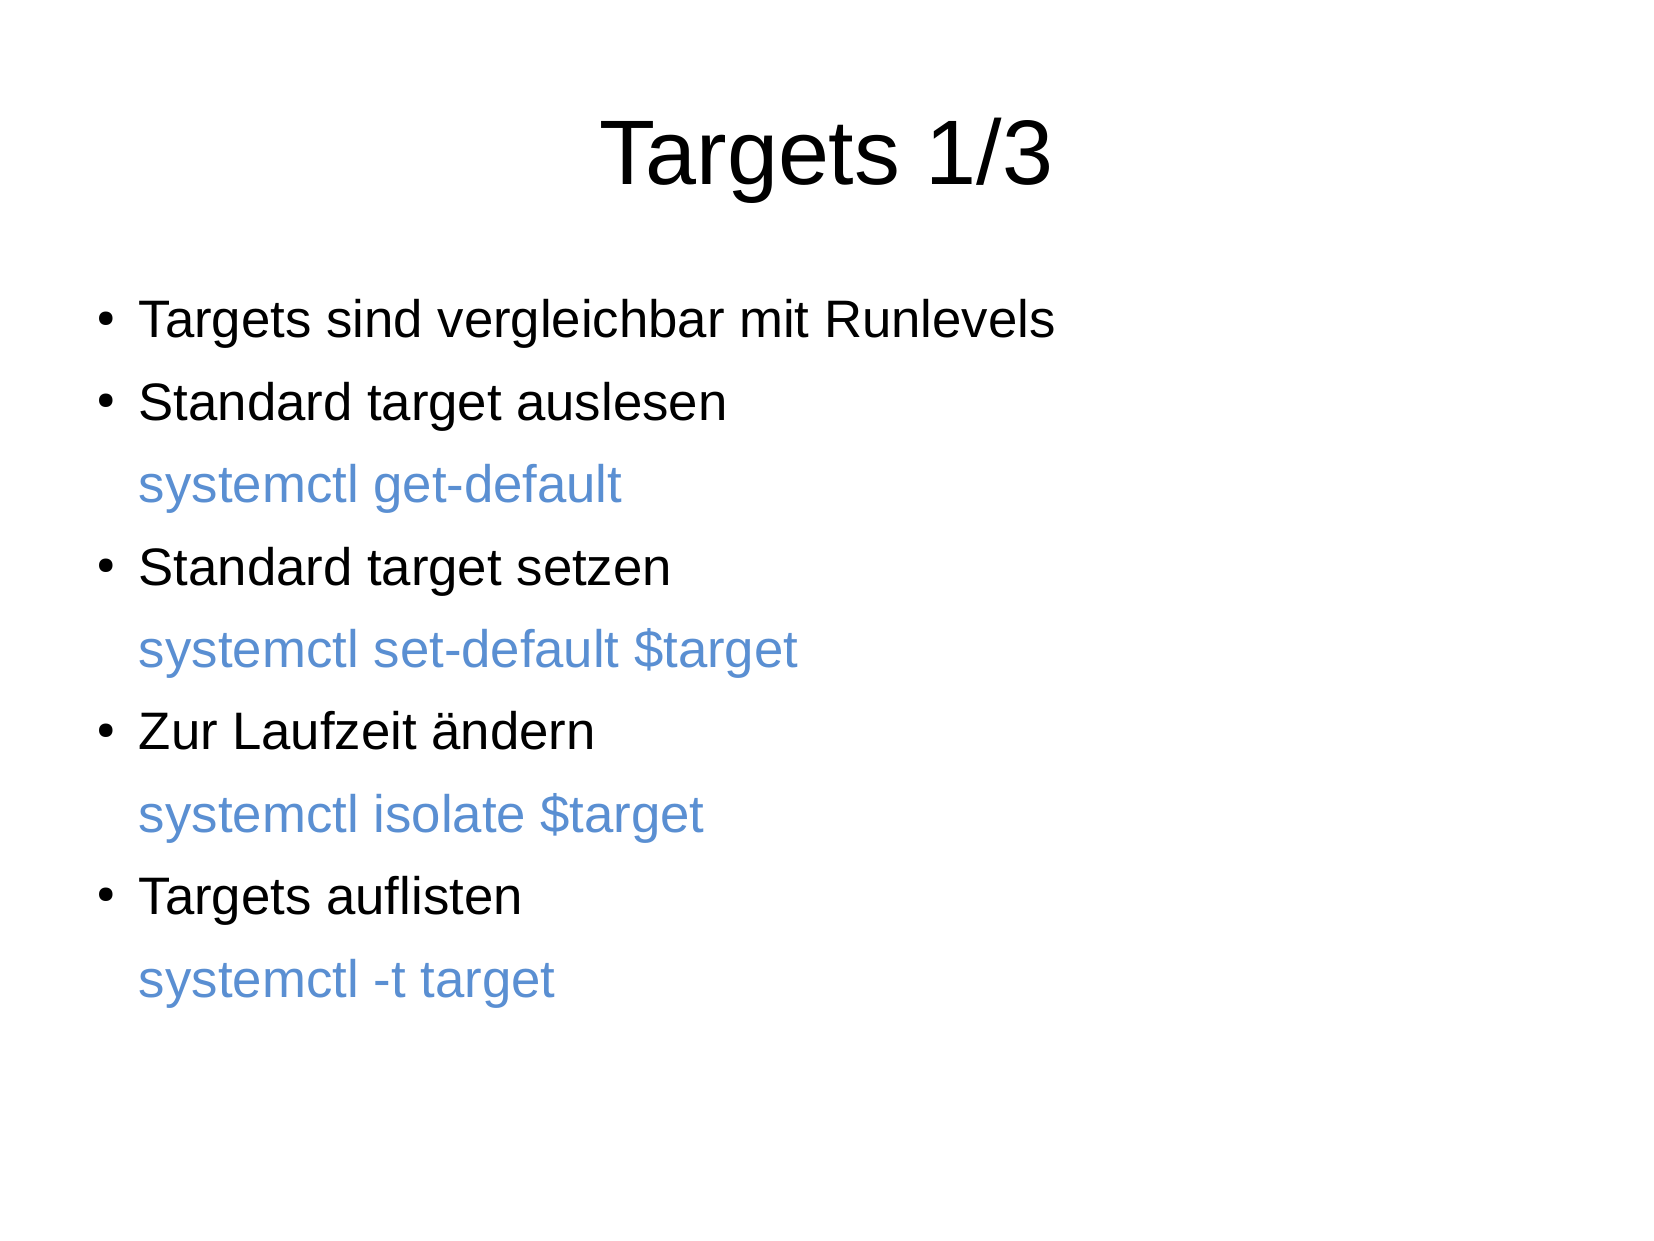

# Targets 1/3
Targets sind vergleichbar mit Runlevels
Standard target auslesen
systemctl get-default
Standard target setzen
systemctl set-default $target
Zur Laufzeit ändern
systemctl isolate $target
Targets auflisten
systemctl -t target